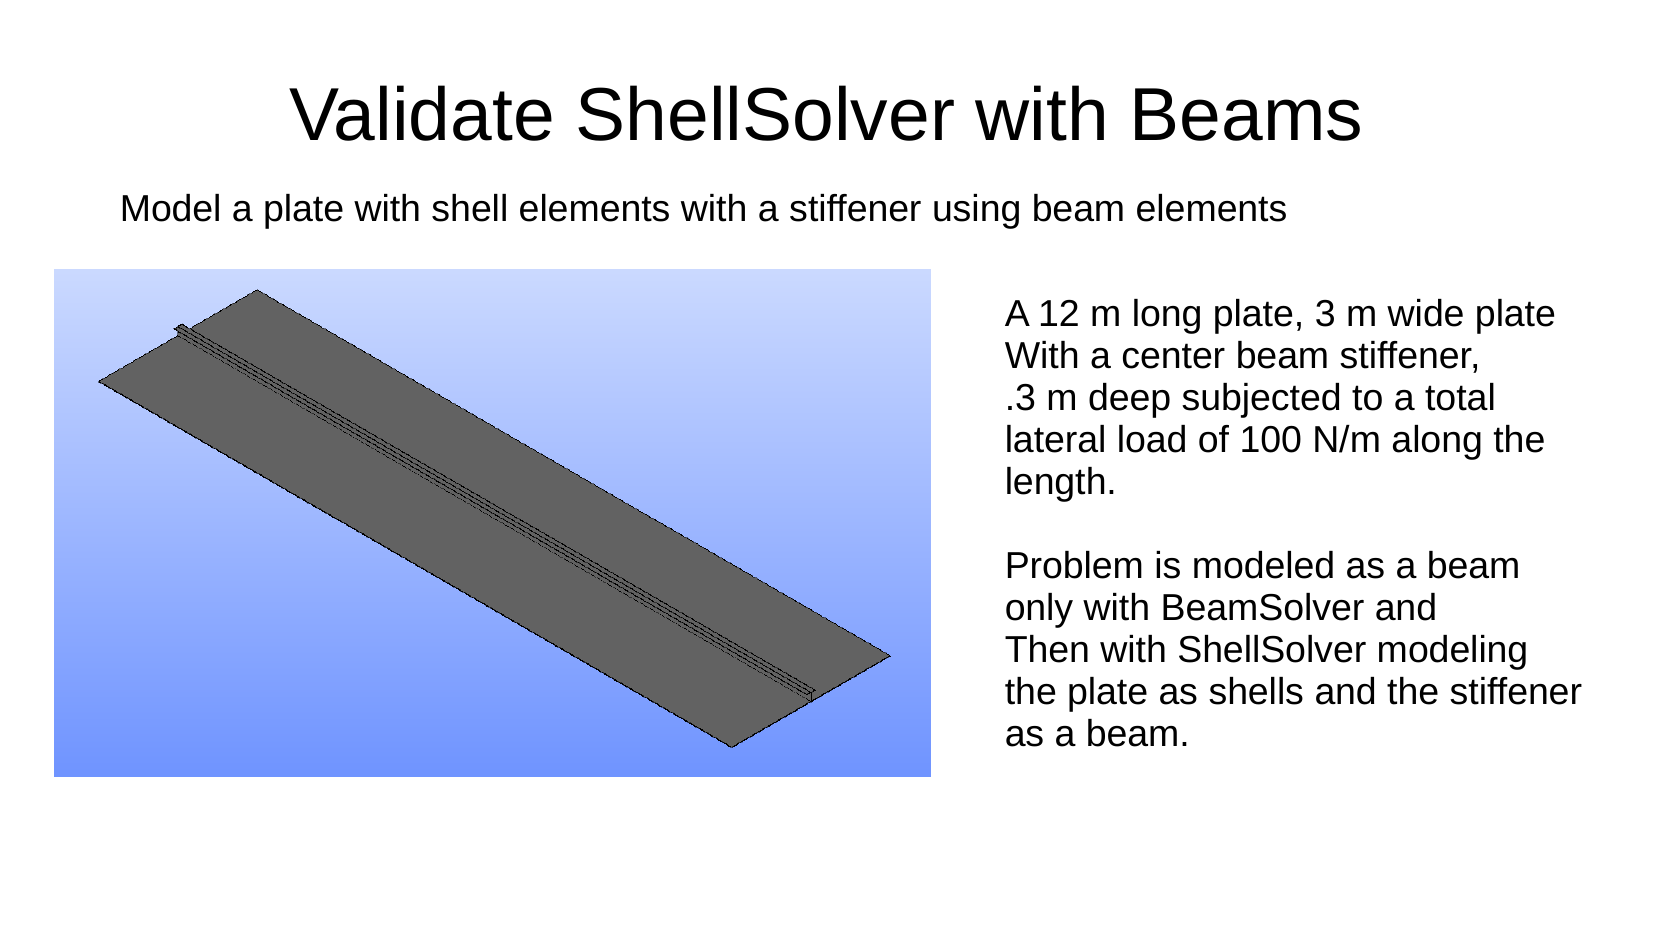

# Validate ShellSolver with Beams
Model a plate with shell elements with a stiffener using beam elements
A 12 m long plate, 3 m wide plate
With a center beam stiffener,
.3 m deep subjected to a total lateral load of 100 N/m along the length.
Problem is modeled as a beam only with BeamSolver and
Then with ShellSolver modeling the plate as shells and the stiffener as a beam.